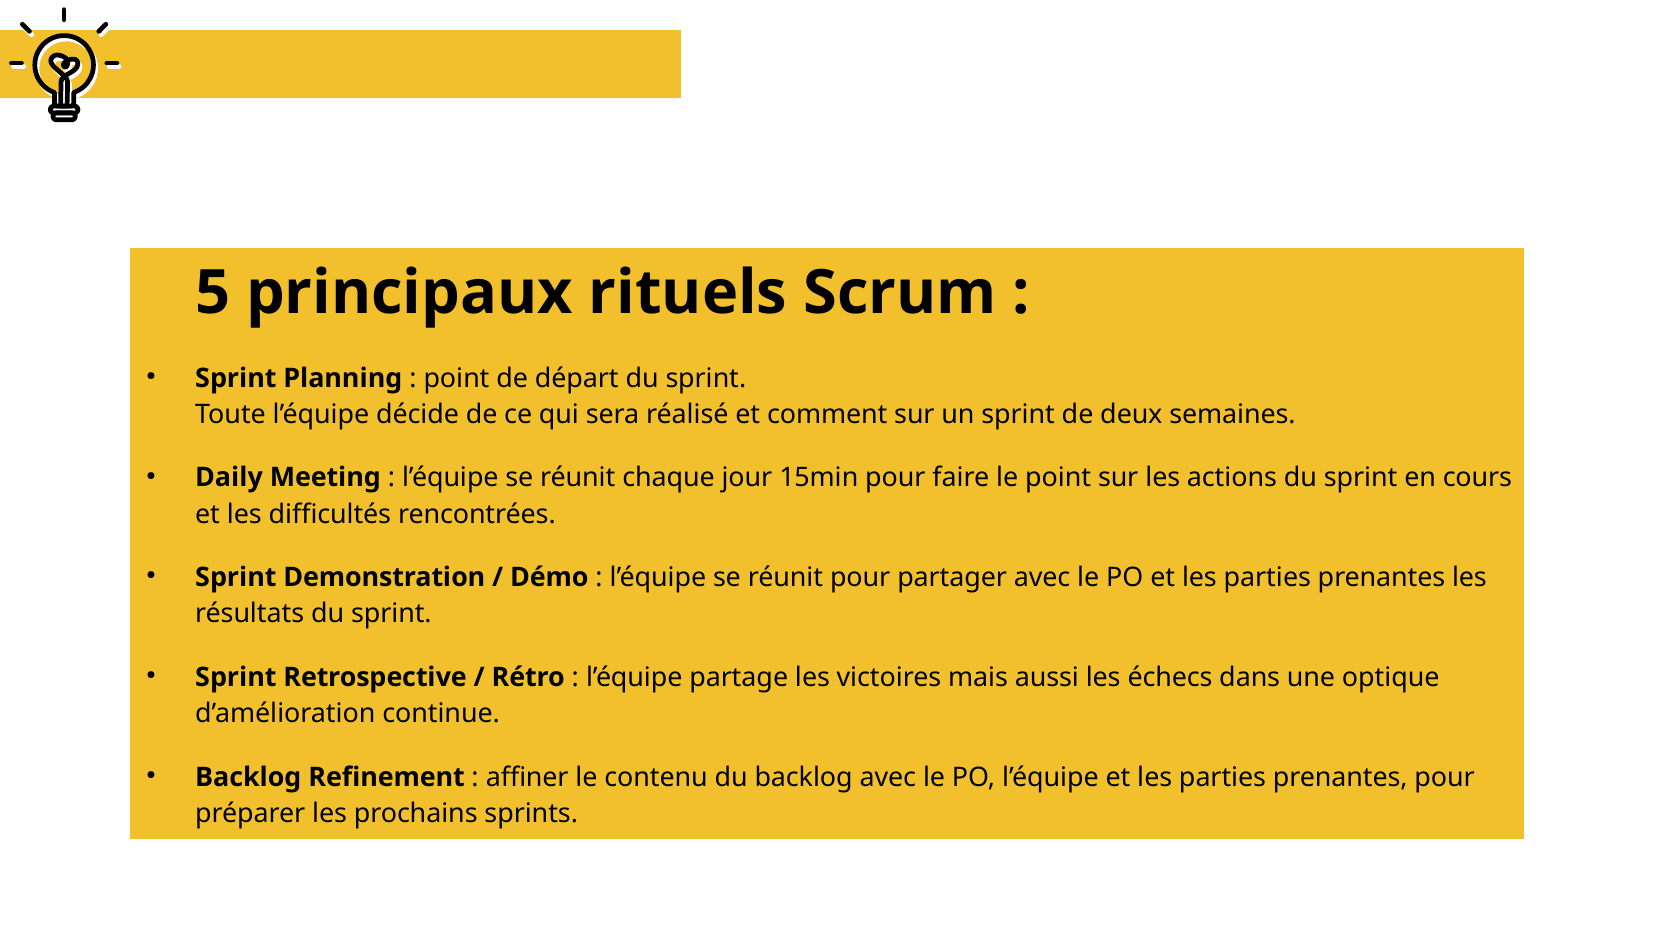

# 5 principaux rituels Scrum :
Sprint Planning : point de départ du sprint.
Toute l’équipe décide de ce qui sera réalisé et comment sur un sprint de deux semaines.
Daily Meeting : l’équipe se réunit chaque jour 15min pour faire le point sur les actions du sprint en cours et les difficultés rencontrées.
Sprint Demonstration / Démo : l’équipe se réunit pour partager avec le PO et les parties prenantes les résultats du sprint.
Sprint Retrospective / Rétro : l’équipe partage les victoires mais aussi les échecs dans une optique d’amélioration continue.
Backlog Refinement : affiner le contenu du backlog avec le PO, l’équipe et les parties prenantes, pour préparer les prochains sprints.